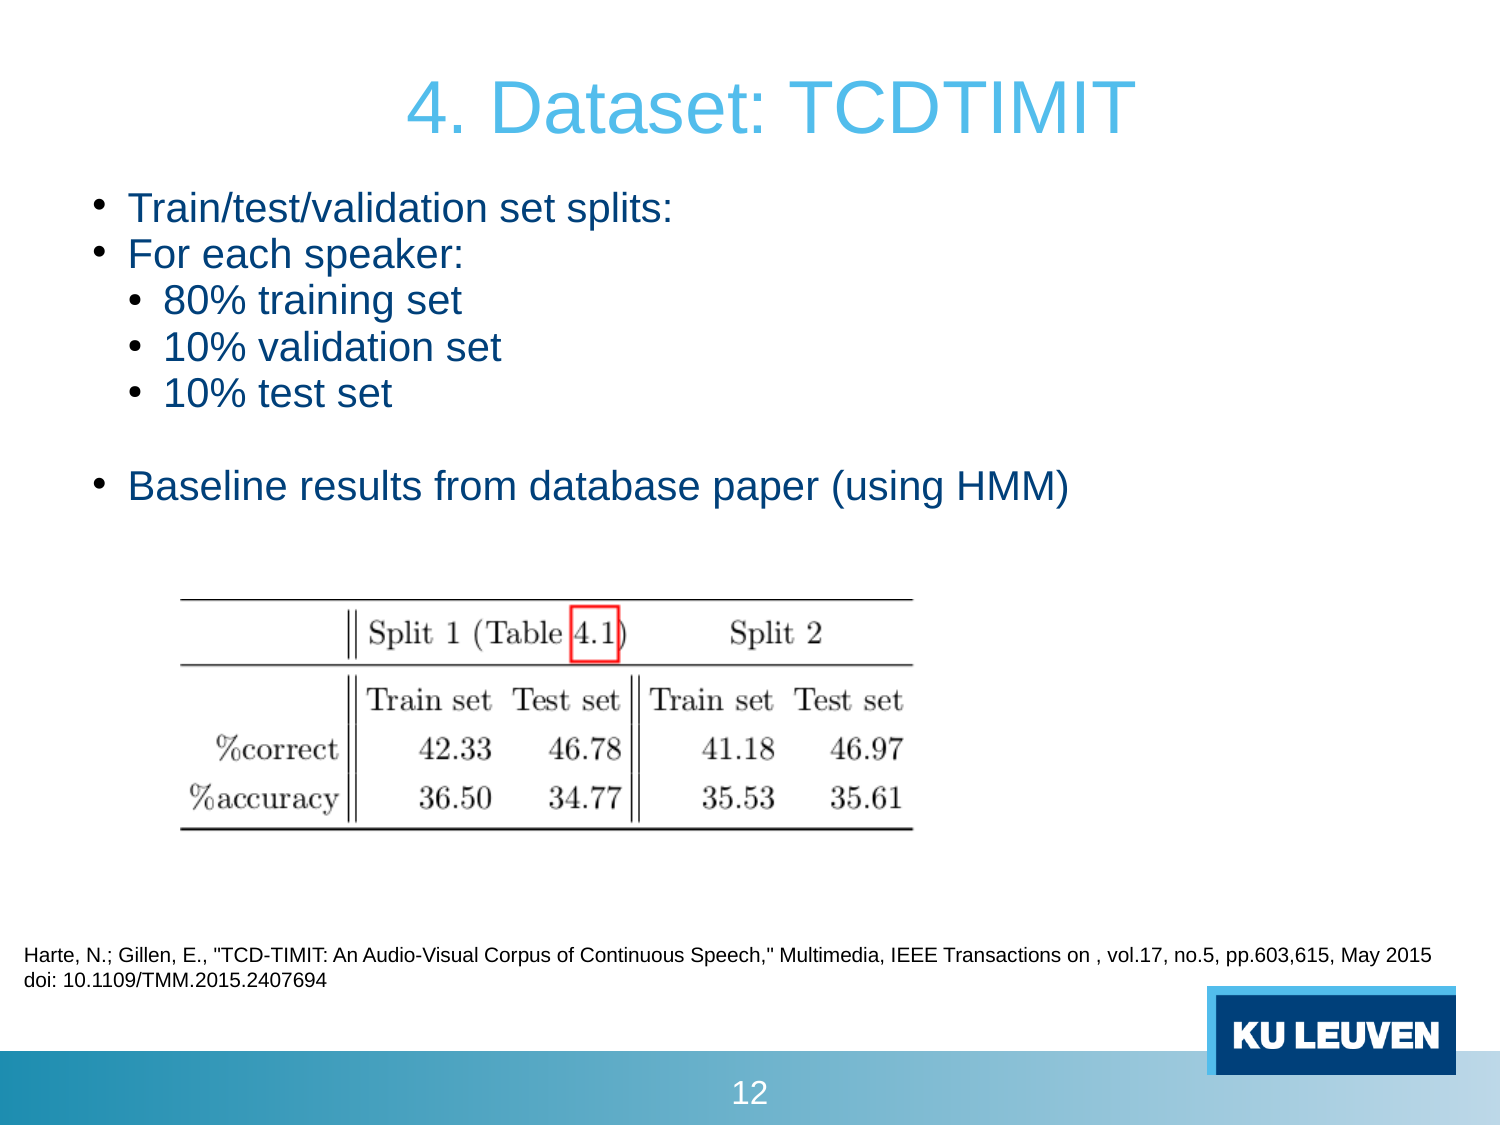

4. Dataset: TCDTIMIT
Train/test/validation set splits:
For each speaker:
80% training set
10% validation set
10% test set
Baseline results from database paper (using HMM)
Harte, N.; Gillen, E., "TCD-TIMIT: An Audio-Visual Corpus of Continuous Speech," Multimedia, IEEE Transactions on , vol.17, no.5, pp.603,615, May 2015 doi: 10.1109/TMM.2015.2407694